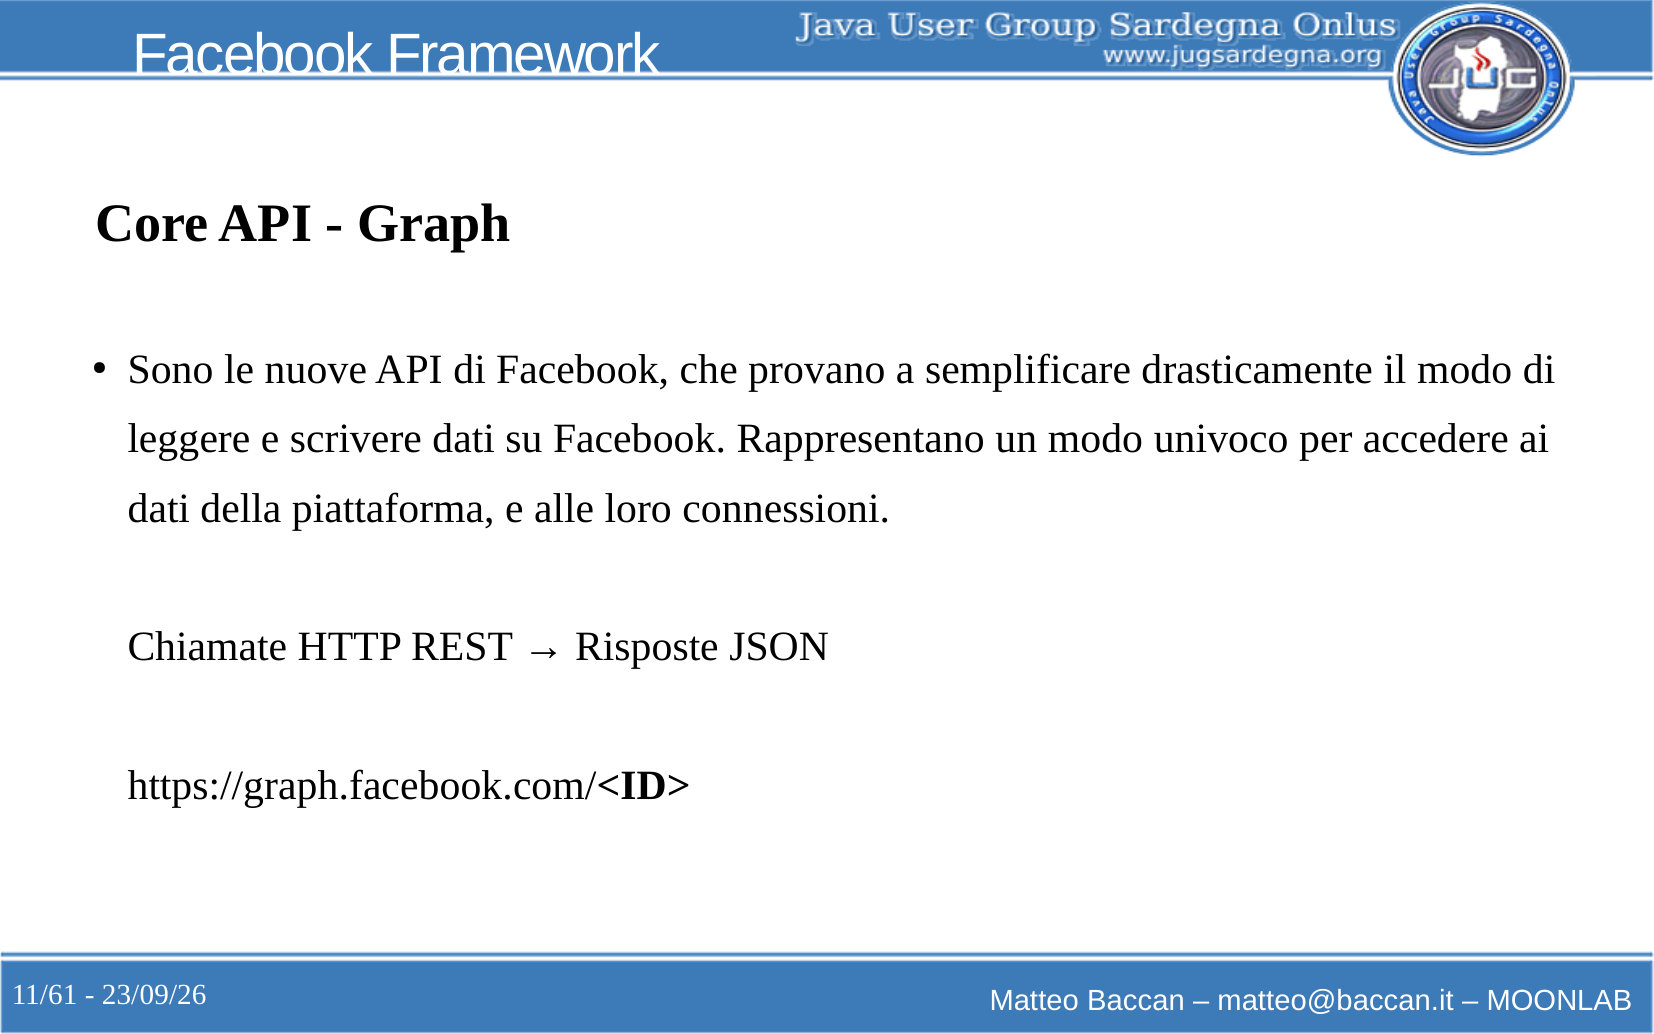

# Facebook Framework
	Core API - Graph
Sono le nuove API di Facebook, che provano a semplificare drasticamente il modo di leggere e scrivere dati su Facebook. Rappresentano un modo univoco per accedere ai dati della piattaforma, e alle loro connessioni.
Chiamate HTTP REST → Risposte JSON
https://graph.facebook.com/<ID>
11